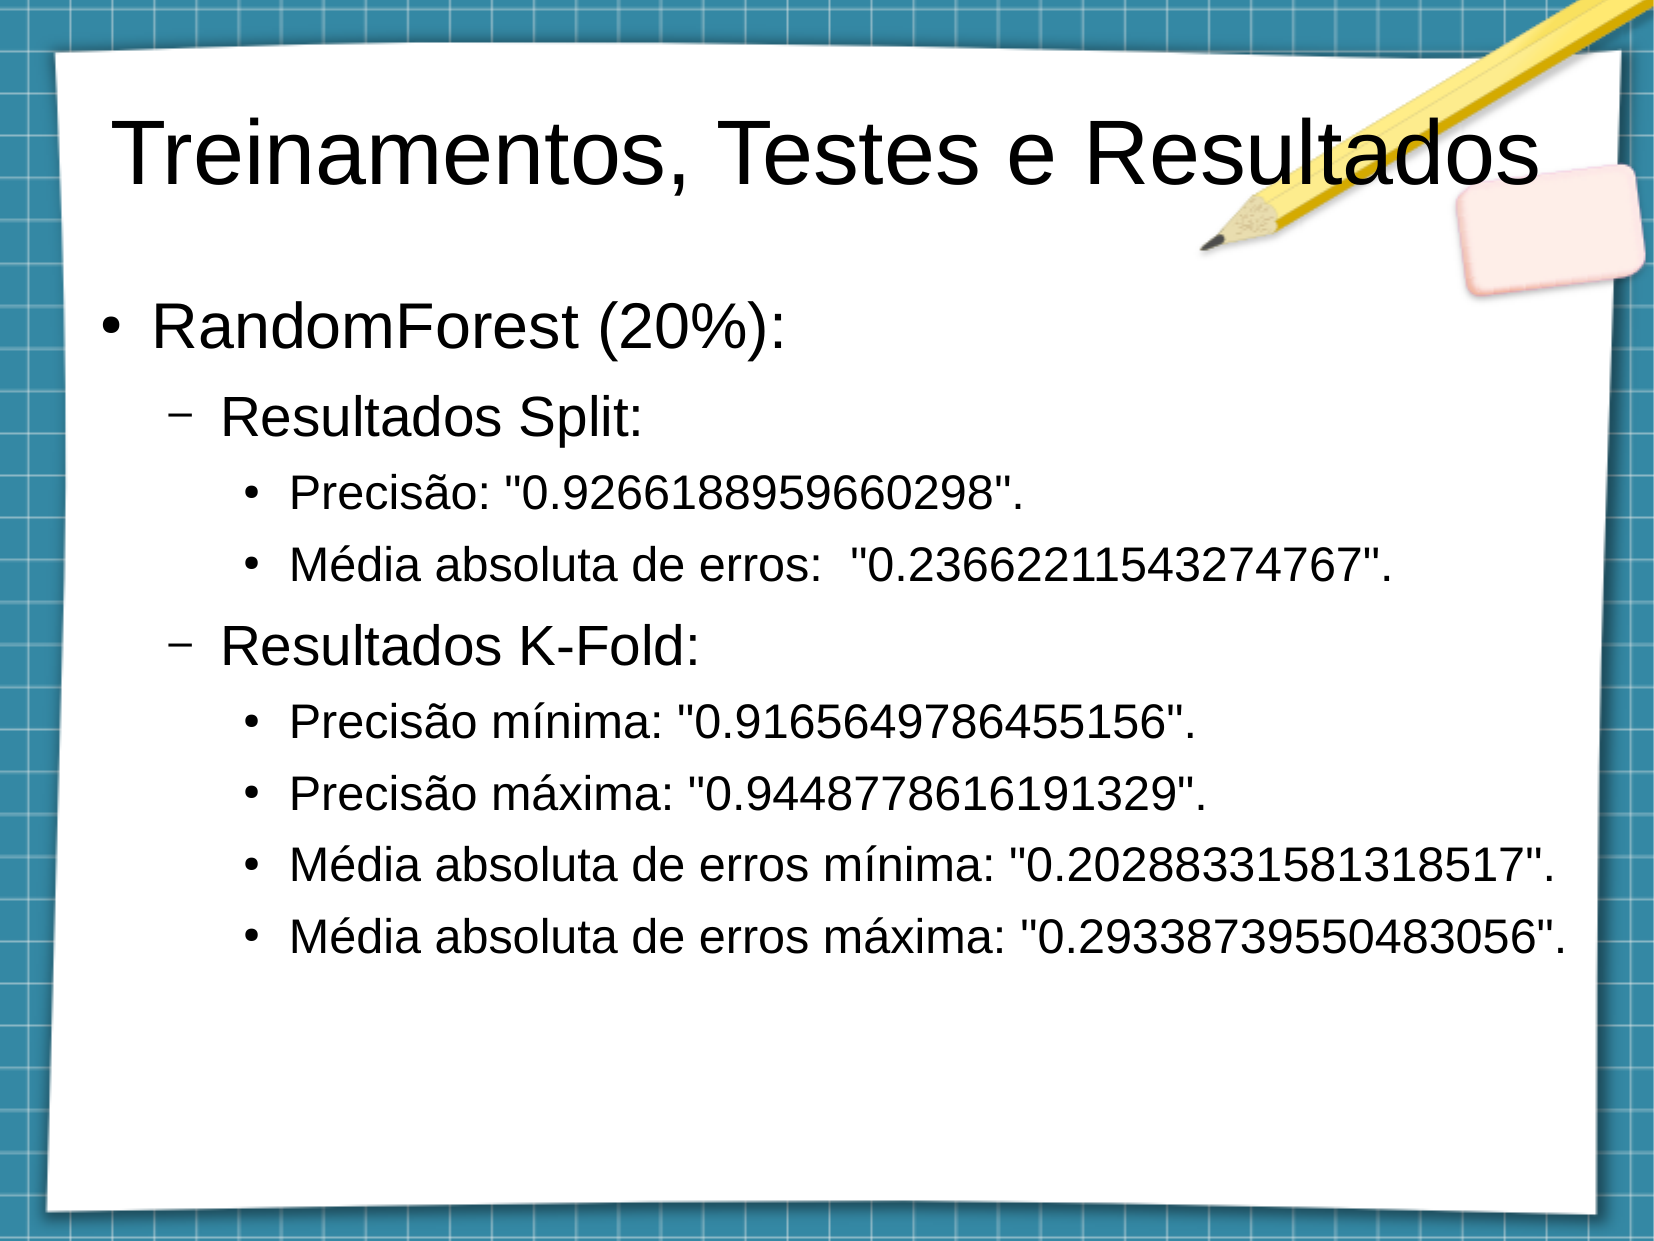

# Treinamentos, Testes e Resultados
RandomForest (20%):
Resultados Split:
Precisão: "0.9266188959660298".
Média absoluta de erros: "0.23662211543274767".
Resultados K-Fold:
Precisão mínima: "0.9165649786455156".
Precisão máxima: "0.9448778616191329".
Média absoluta de erros mínima: "0.20288331581318517".
Média absoluta de erros máxima: "0.29338739550483056".